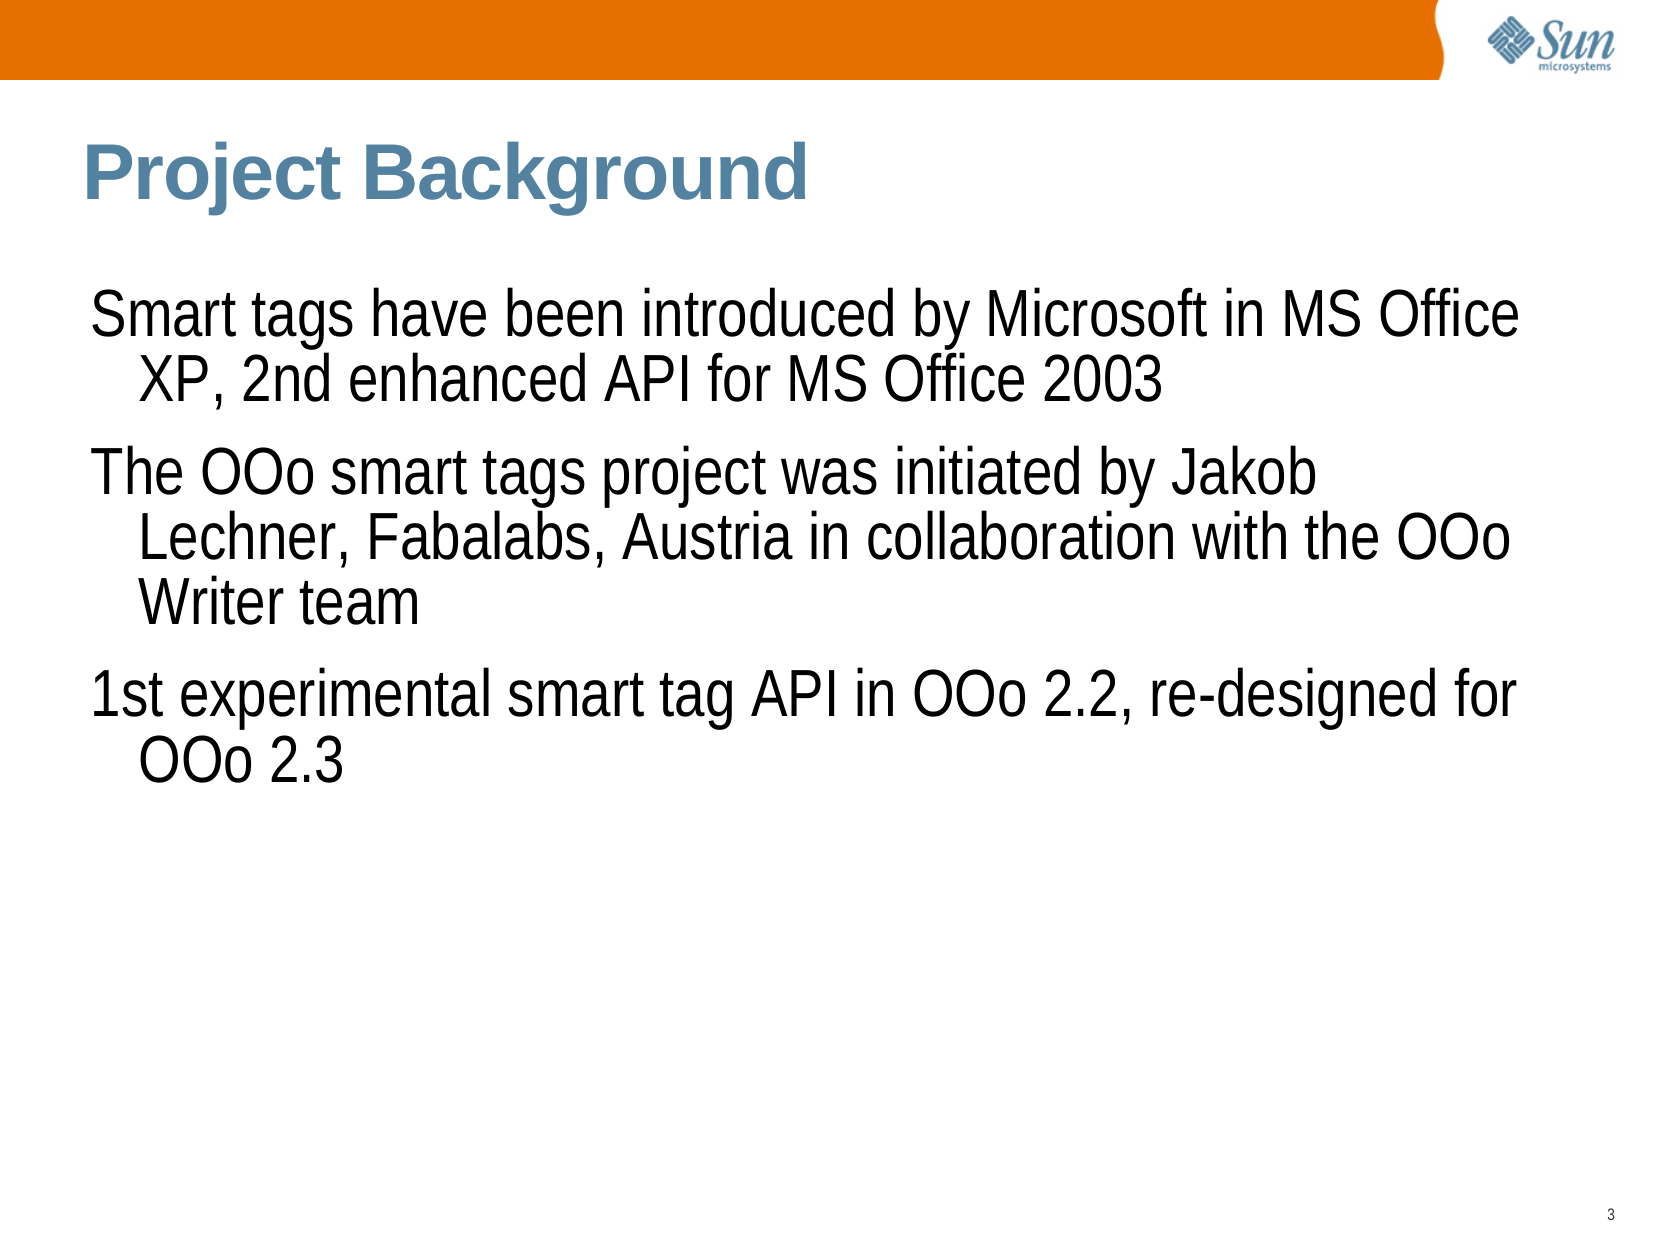

# Project Background
Smart tags have been introduced by Microsoft in MS Office XP, 2nd enhanced API for MS Office 2003
The OOo smart tags project was initiated by Jakob Lechner, Fabalabs, Austria in collaboration with the OOo Writer team
1st experimental smart tag API in OOo 2.2, re-designed for OOo 2.3